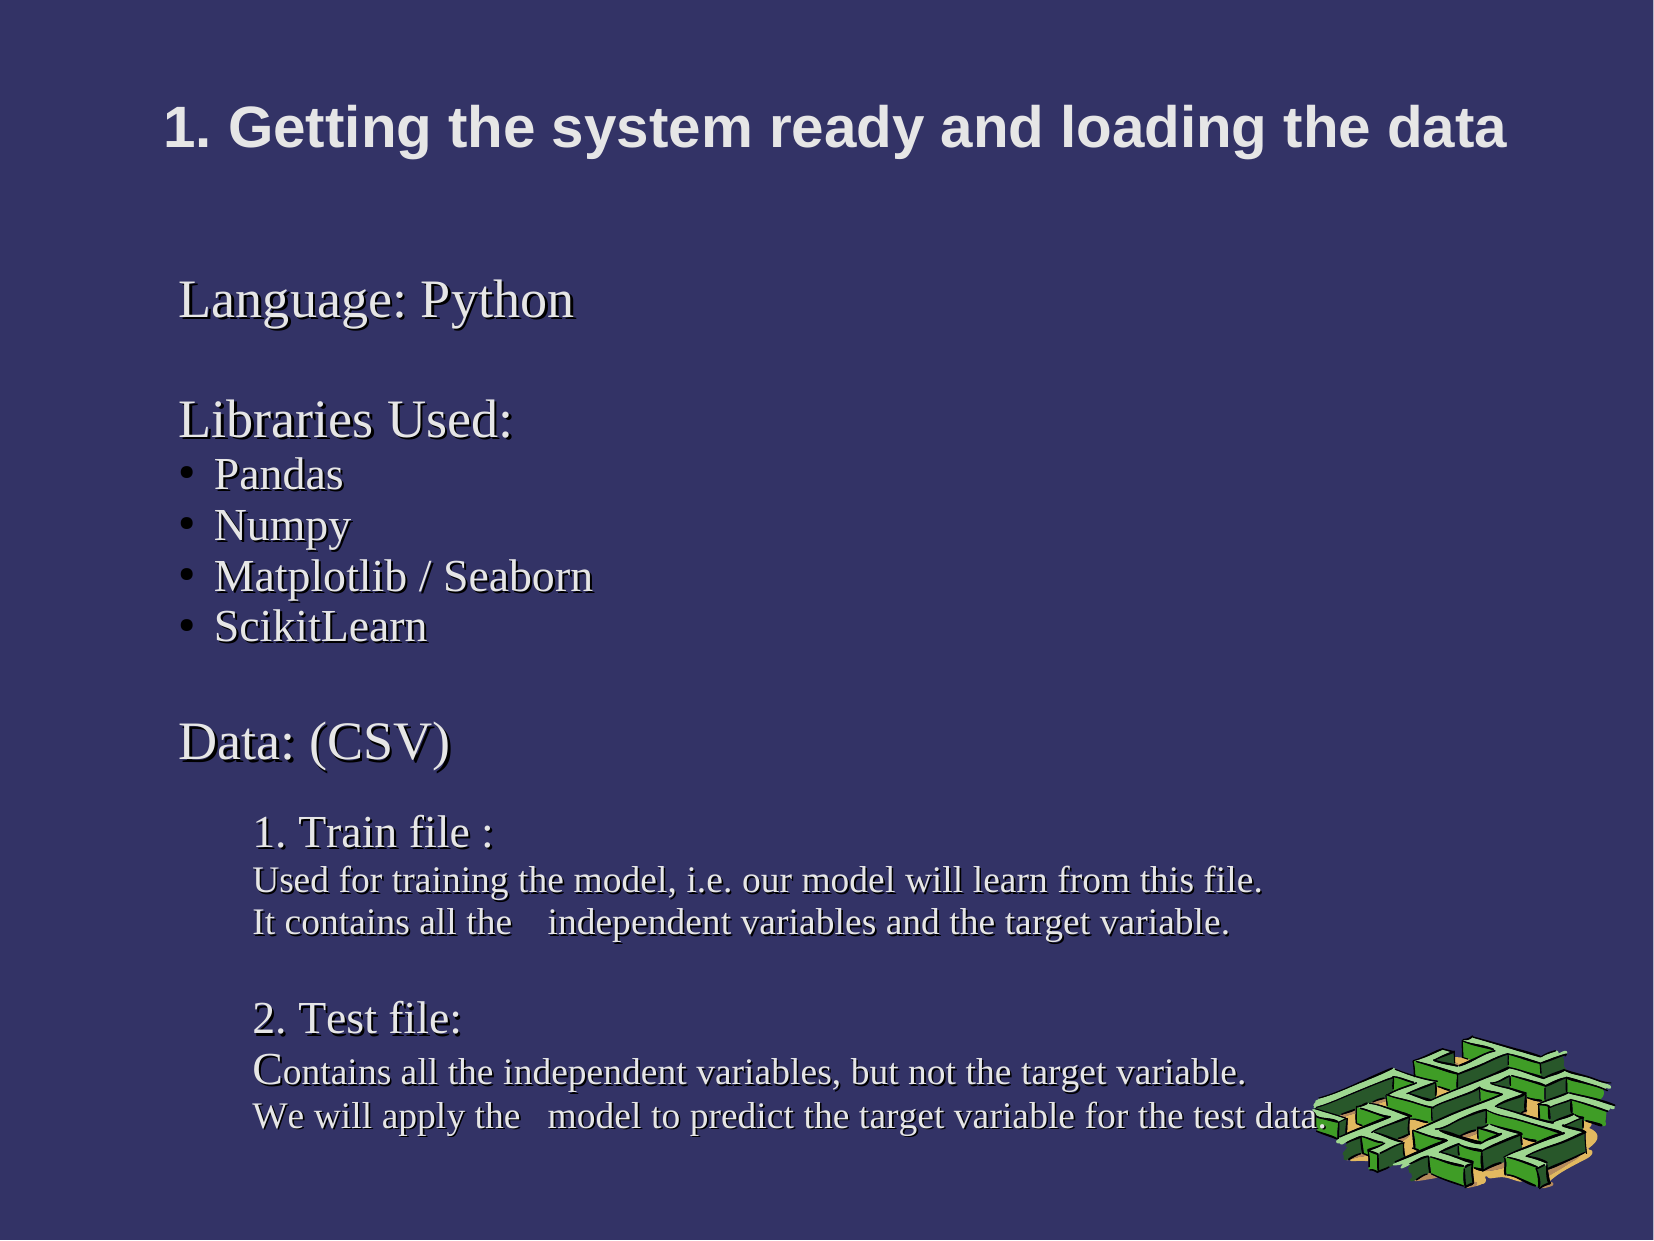

# 1. Getting the system ready and loading the data
Language: Python
Libraries Used:
Pandas
Numpy
Matplotlib / Seaborn
ScikitLearn
Data: (CSV)
	1. Train file :
	Used for training the model, i.e. our model will learn from this file.
	It contains all the 	independent variables and the target variable.
	2. Test file:
	Contains all the independent variables, but not the target variable.
	We will apply the 	model to predict the target variable for the test data.